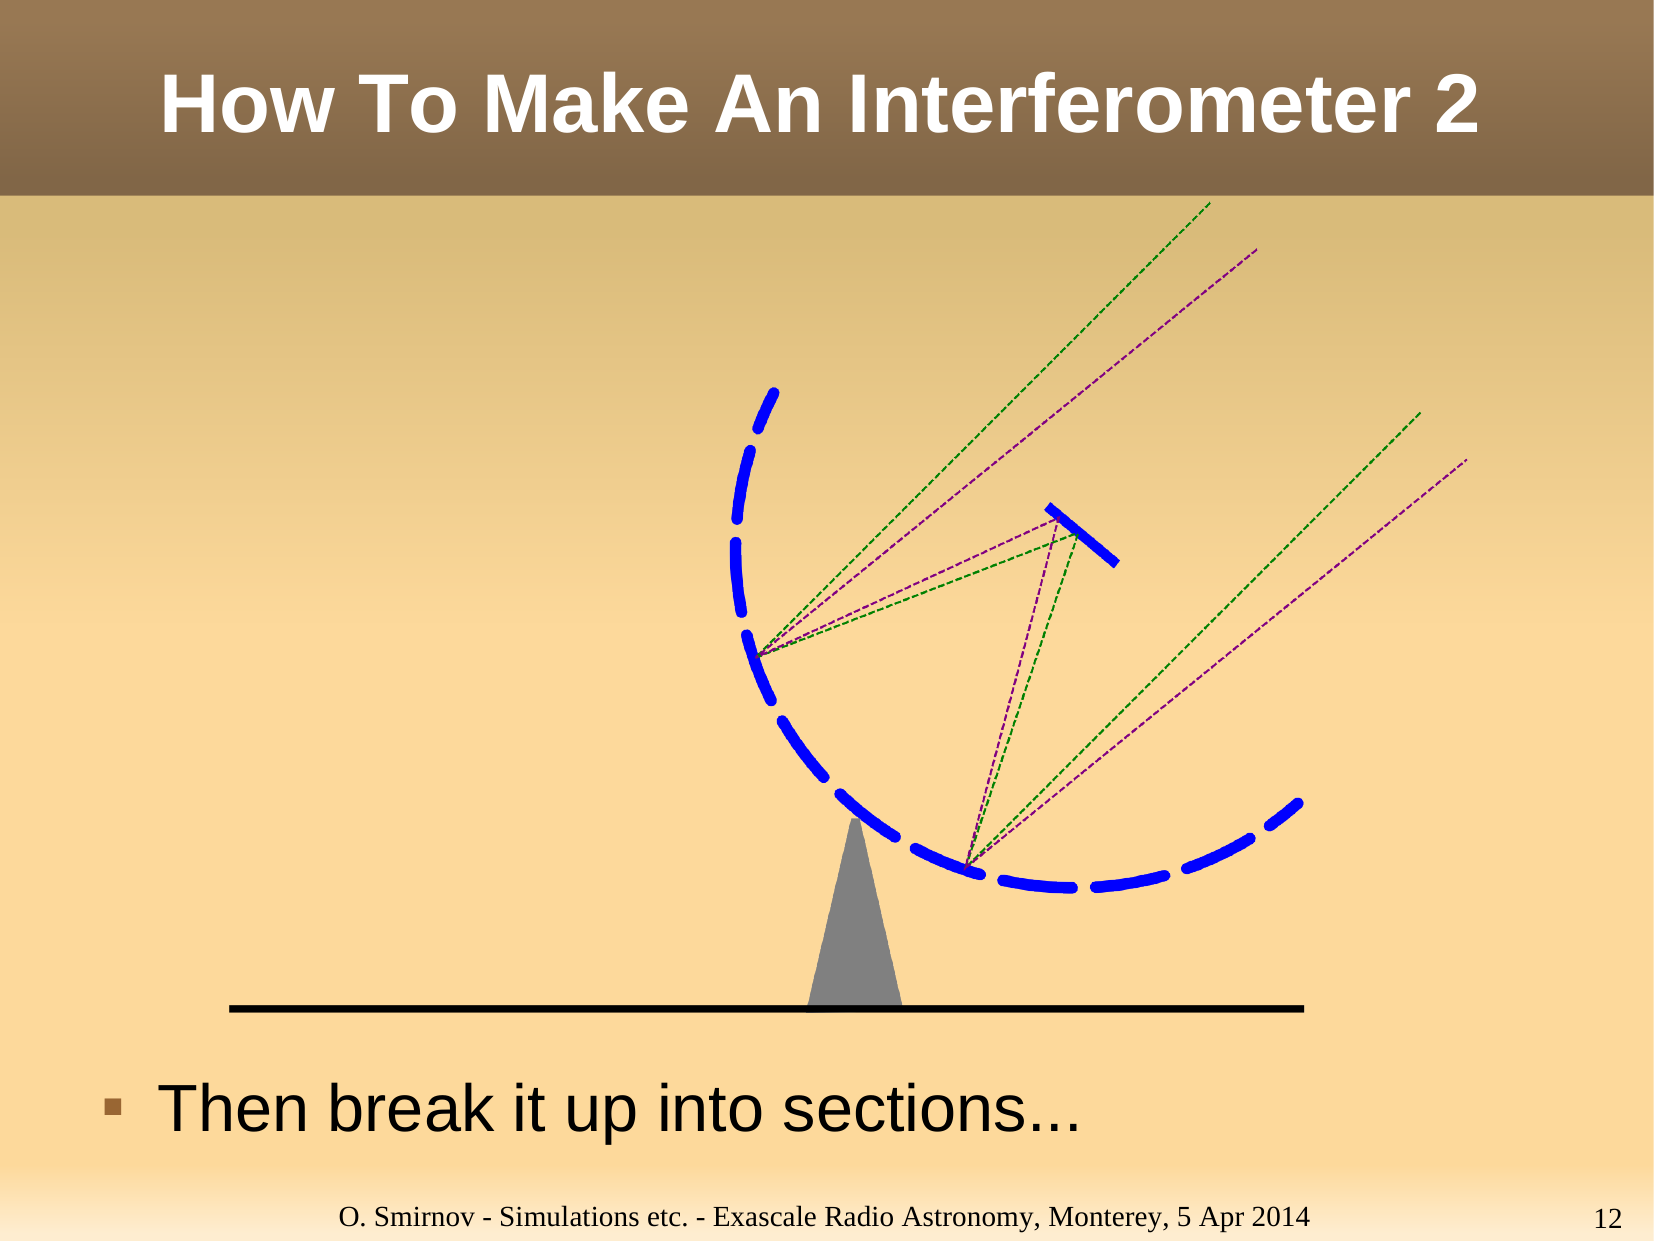

# How To Make An Interferometer 2
Then break it up into sections...
O. Smirnov - Simulations etc. - Exascale Radio Astronomy, Monterey, 5 Apr 2014
12